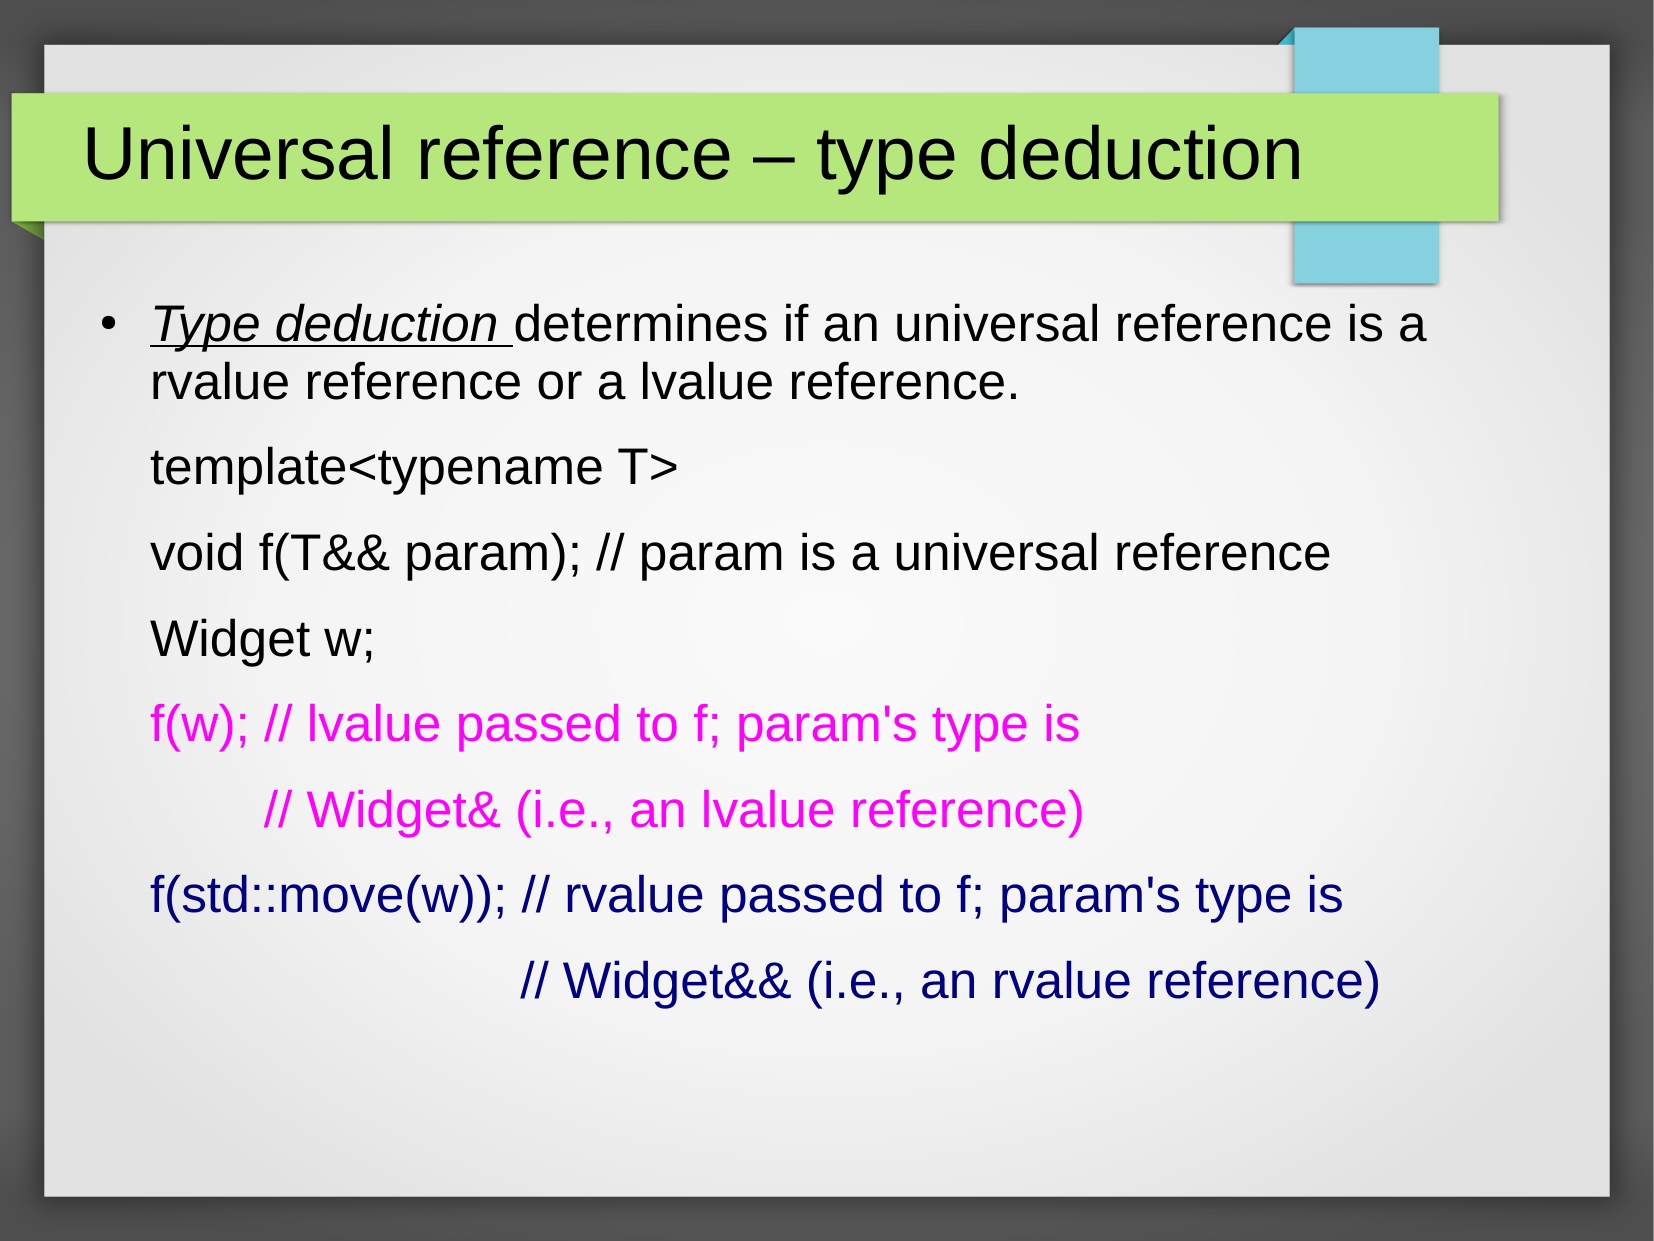

# Universal reference – type deduction
Type deduction determines if an universal reference is a rvalue reference or a lvalue reference.
template<typename T>
void f(T&& param); // param is a universal reference
Widget w;
f(w); // lvalue passed to f; param's type is
 // Widget& (i.e., an lvalue reference)
f(std::move(w)); // rvalue passed to f; param's type is
 // Widget&& (i.e., an rvalue reference)